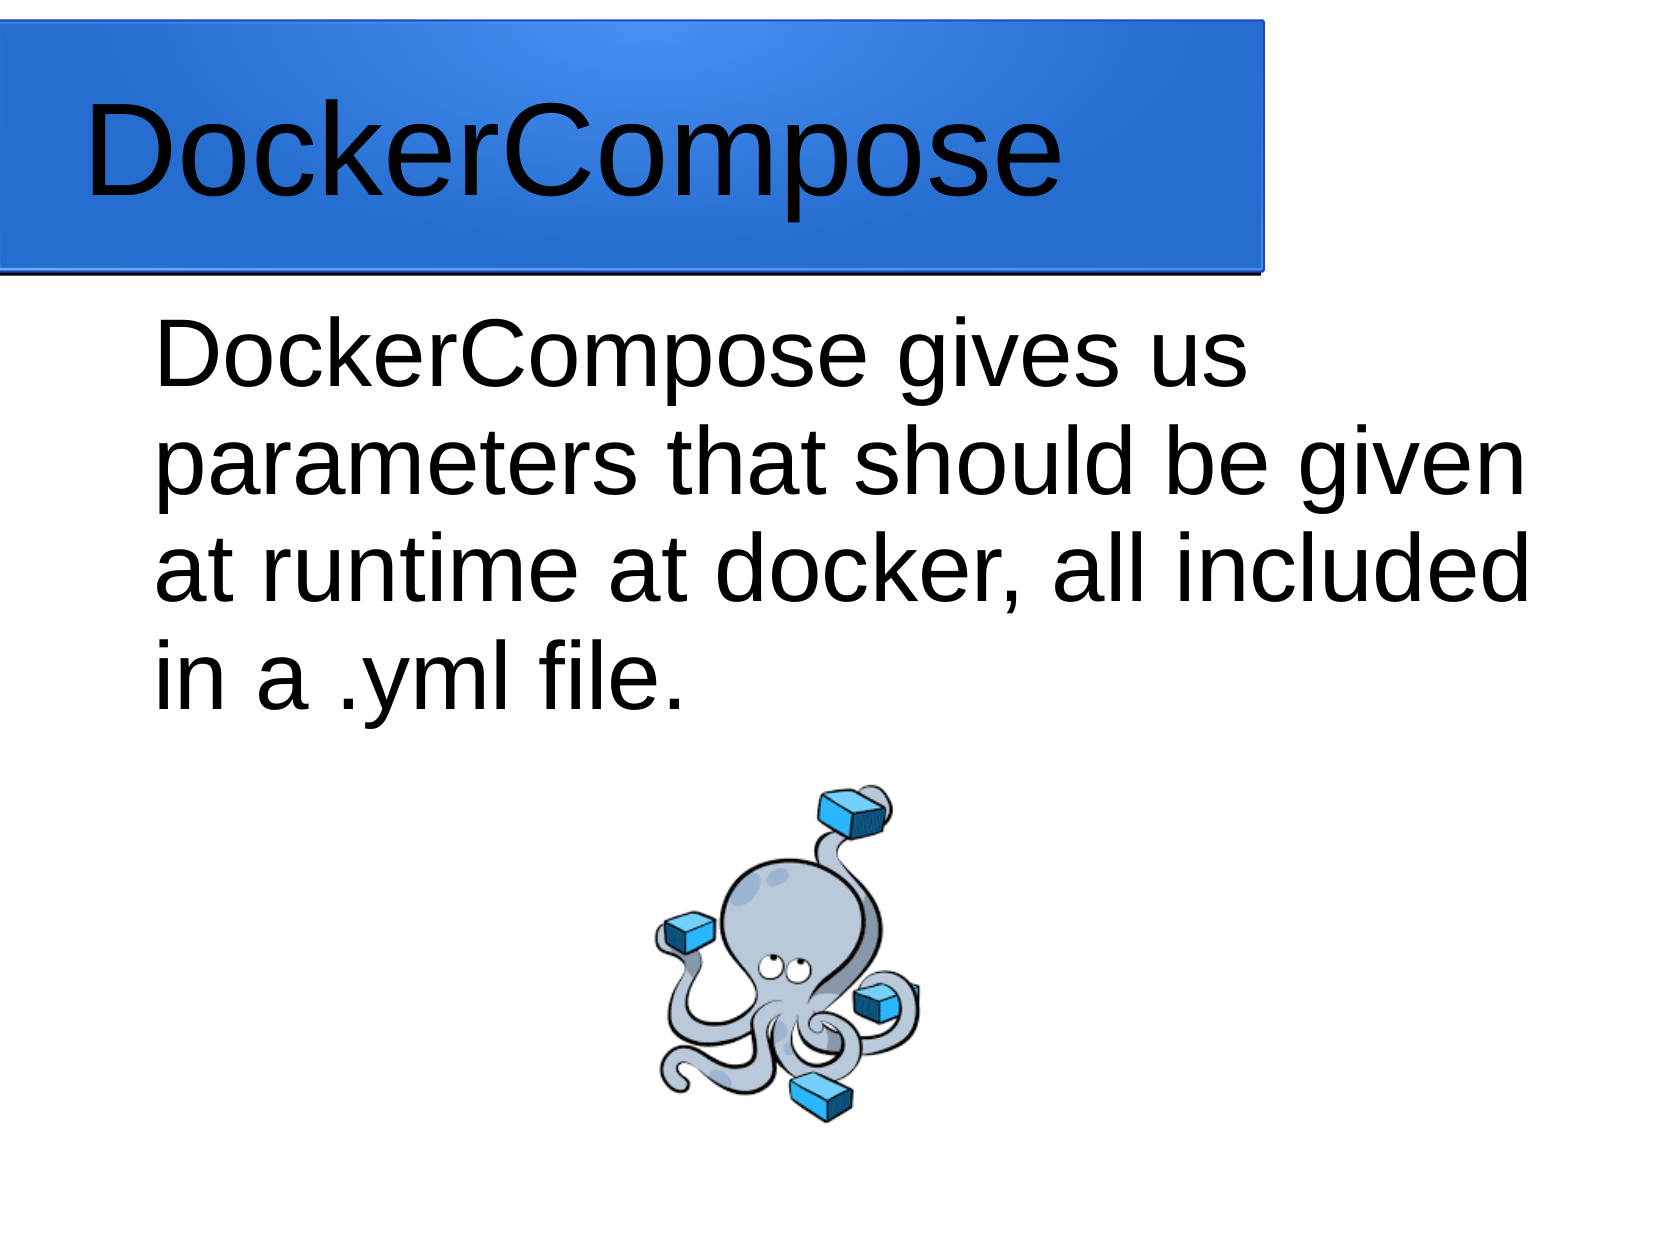

# DockerCompose
DockerCompose gives us parameters that should be given at runtime at docker, all included in a .yml file.